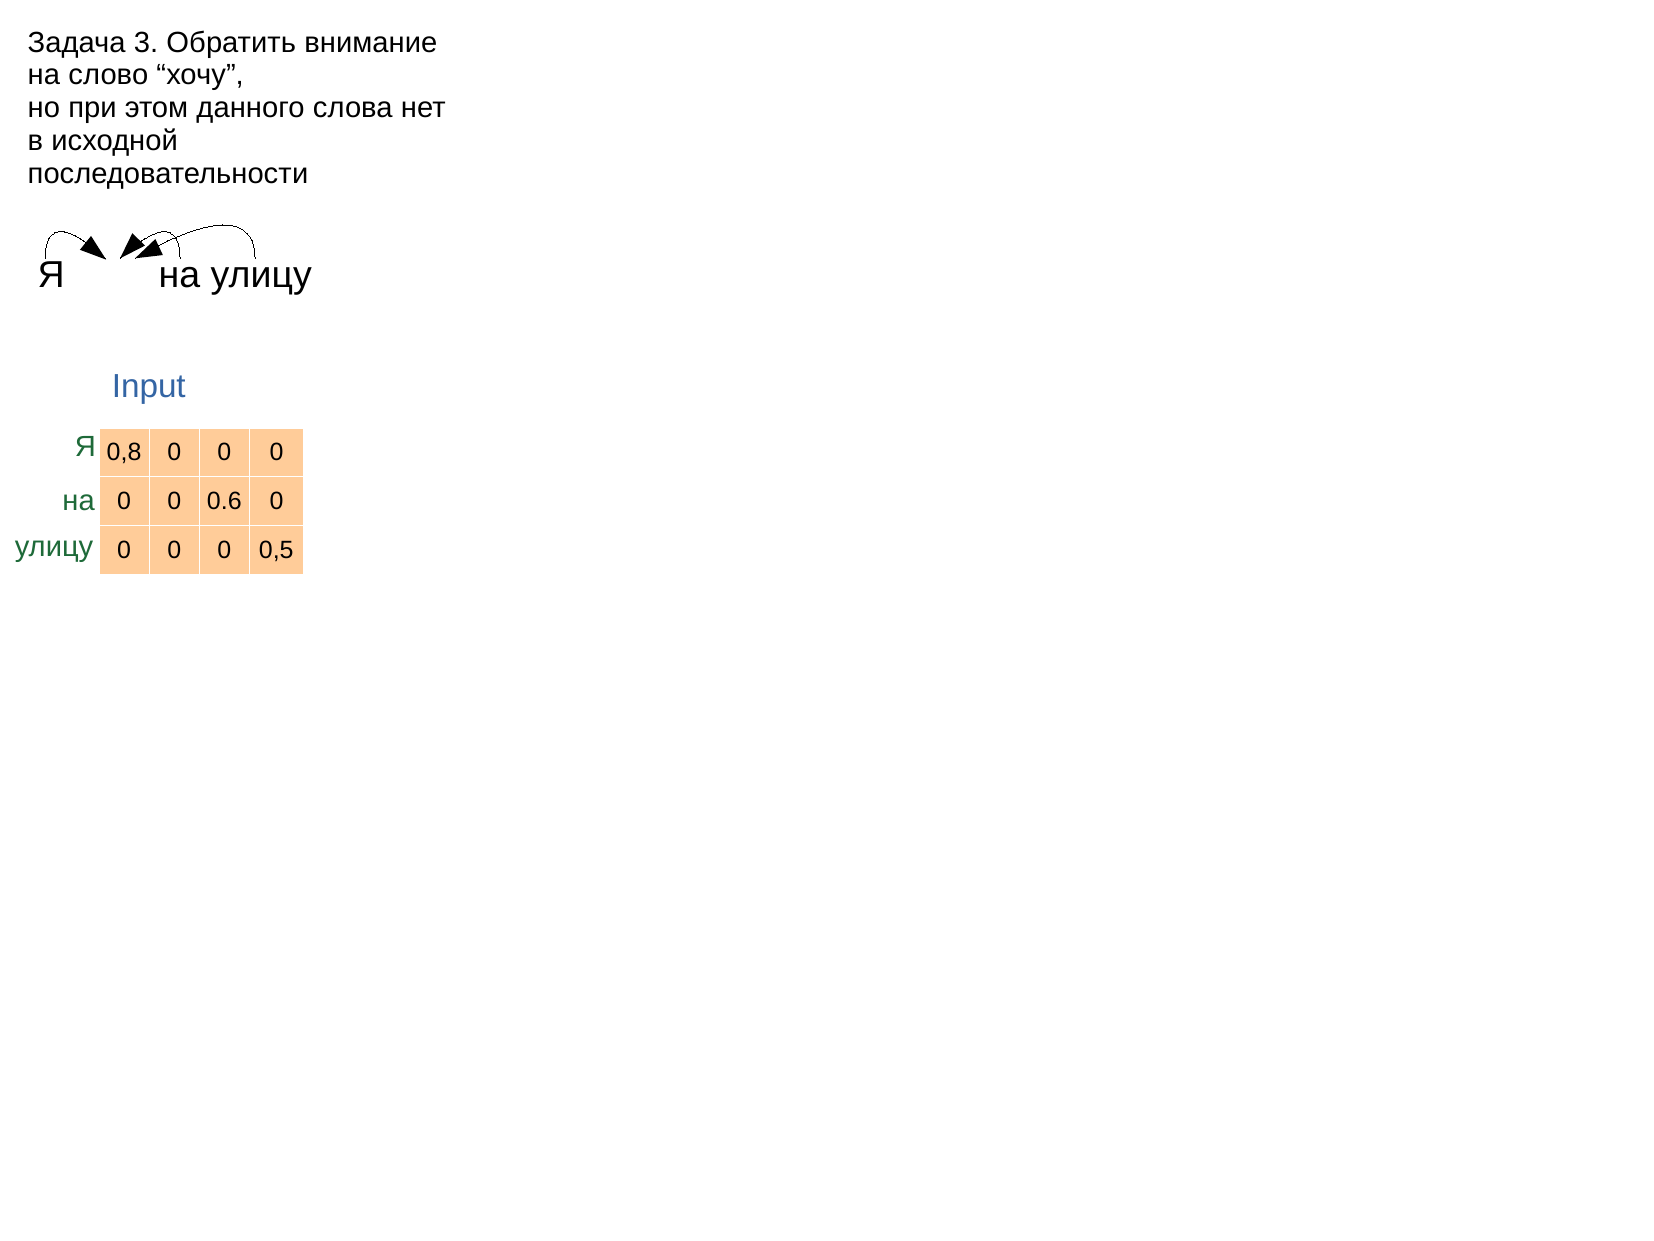

Задача 3. Обратить внимание на слово “хочу”,
но при этом данного слова нет в исходной последовательности
Я на улицу
Input
Я
| 0,8 | 0 | 0 | 0 |
| --- | --- | --- | --- |
| 0 | 0 | 0.6 | 0 |
| 0 | 0 | 0 | 0,5 |
на
улицу